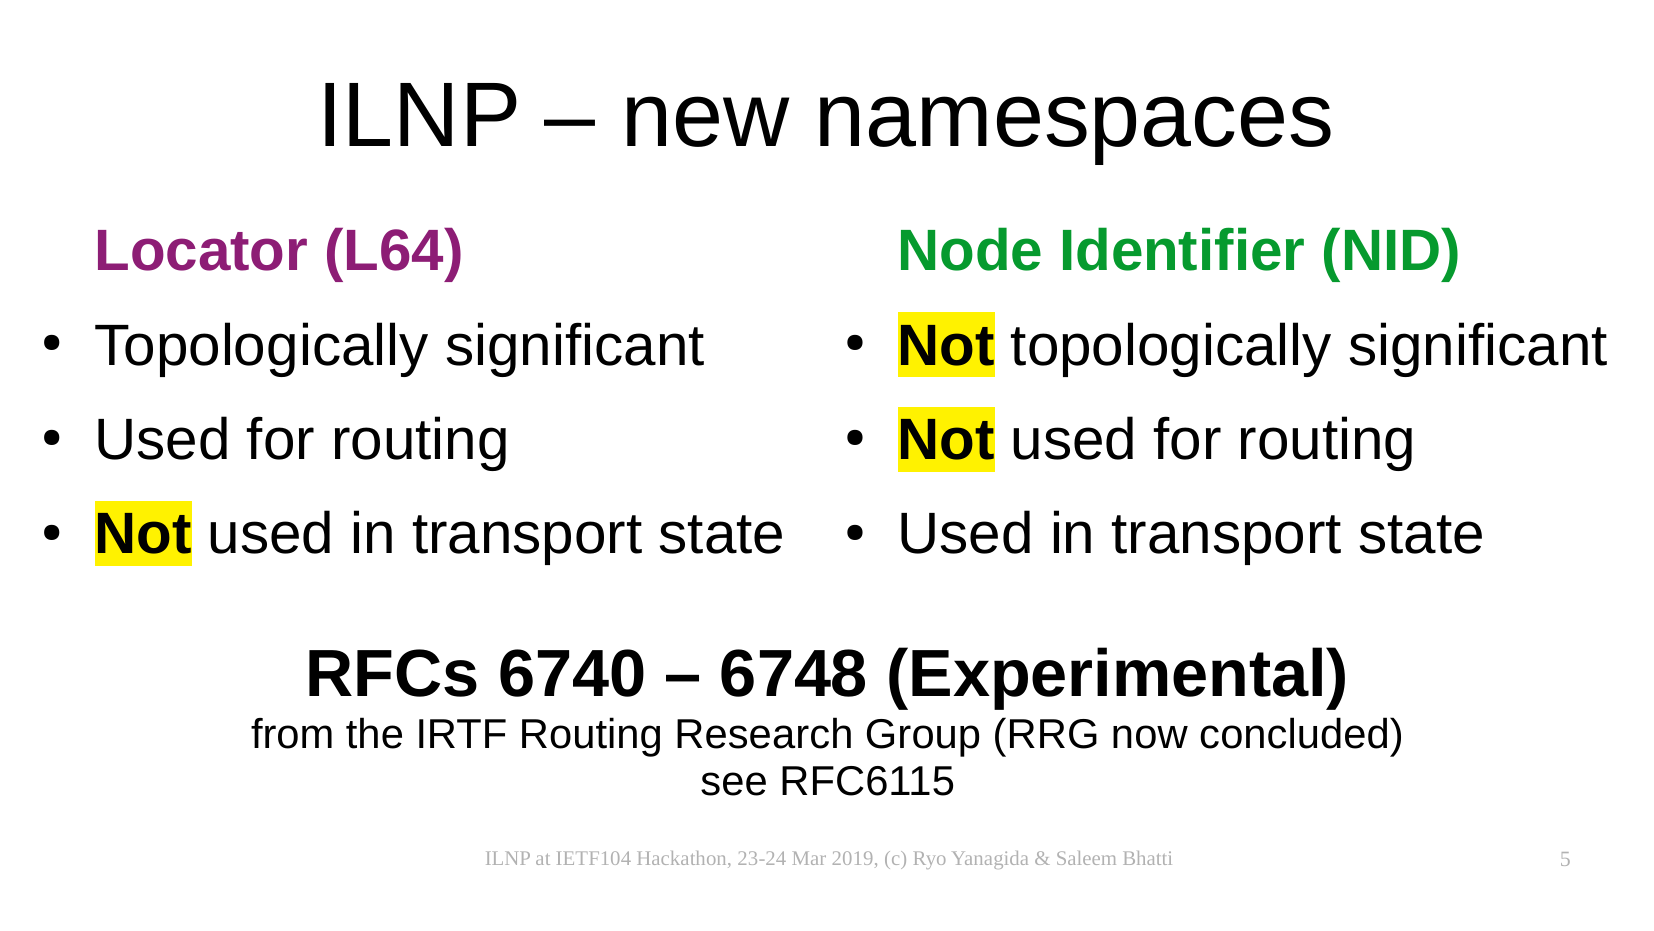

# ILNP – new namespaces
Locator (L64)
Topologically significant
Used for routing
Not used in transport state
Node Identifier (NID)
Not topologically significant
Not used for routing
Used in transport state
RFCs 6740 – 6748 (Experimental)
from the IRTF Routing Research Group (RRG now concluded)
see RFC6115
ILNP at IETF104 Hackathon, 23-24 Mar 2019, (c) Ryo Yanagida & Saleem Bhatti
5